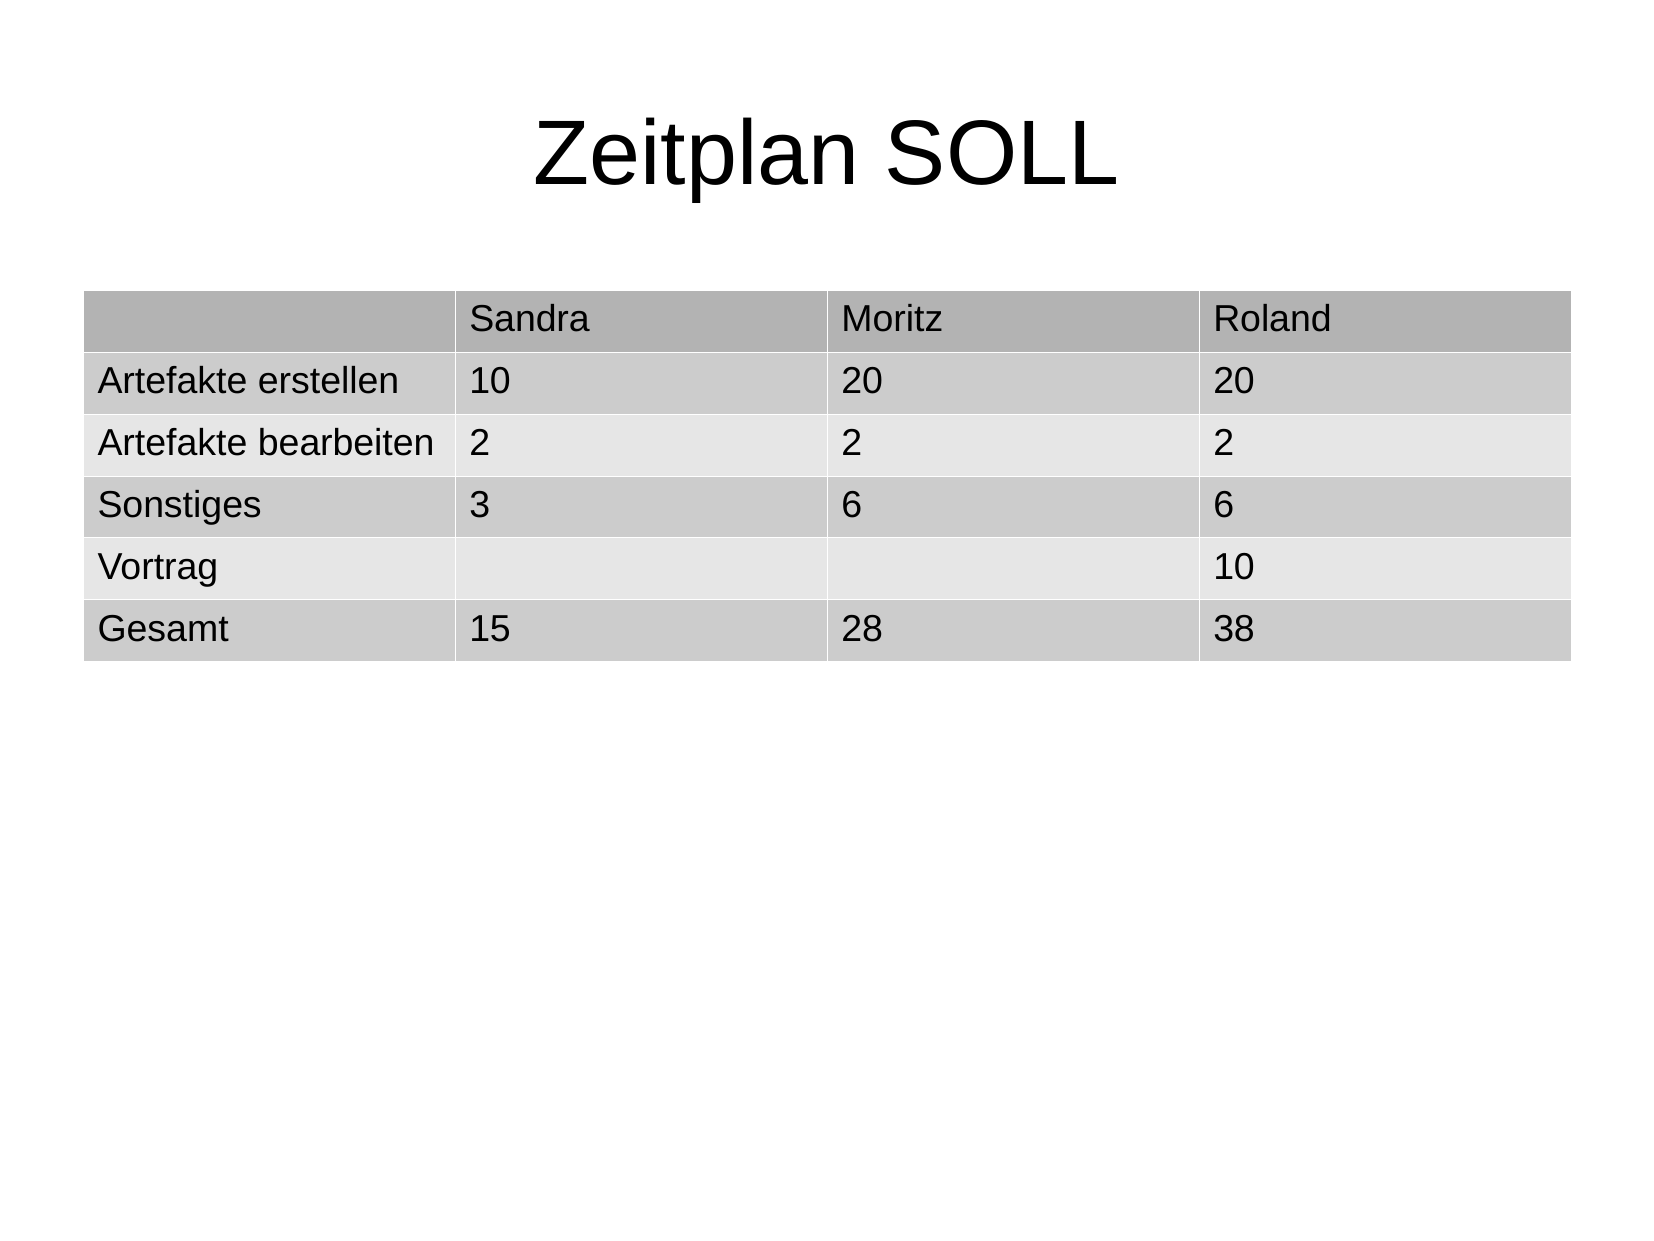

# Zeitplan SOLL
| | Sandra | Moritz | Roland |
| --- | --- | --- | --- |
| Artefakte erstellen | 10 | 20 | 20 |
| Artefakte bearbeiten | 2 | 2 | 2 |
| Sonstiges | 3 | 6 | 6 |
| Vortrag | | | 10 |
| Gesamt | 15 | 28 | 38 |